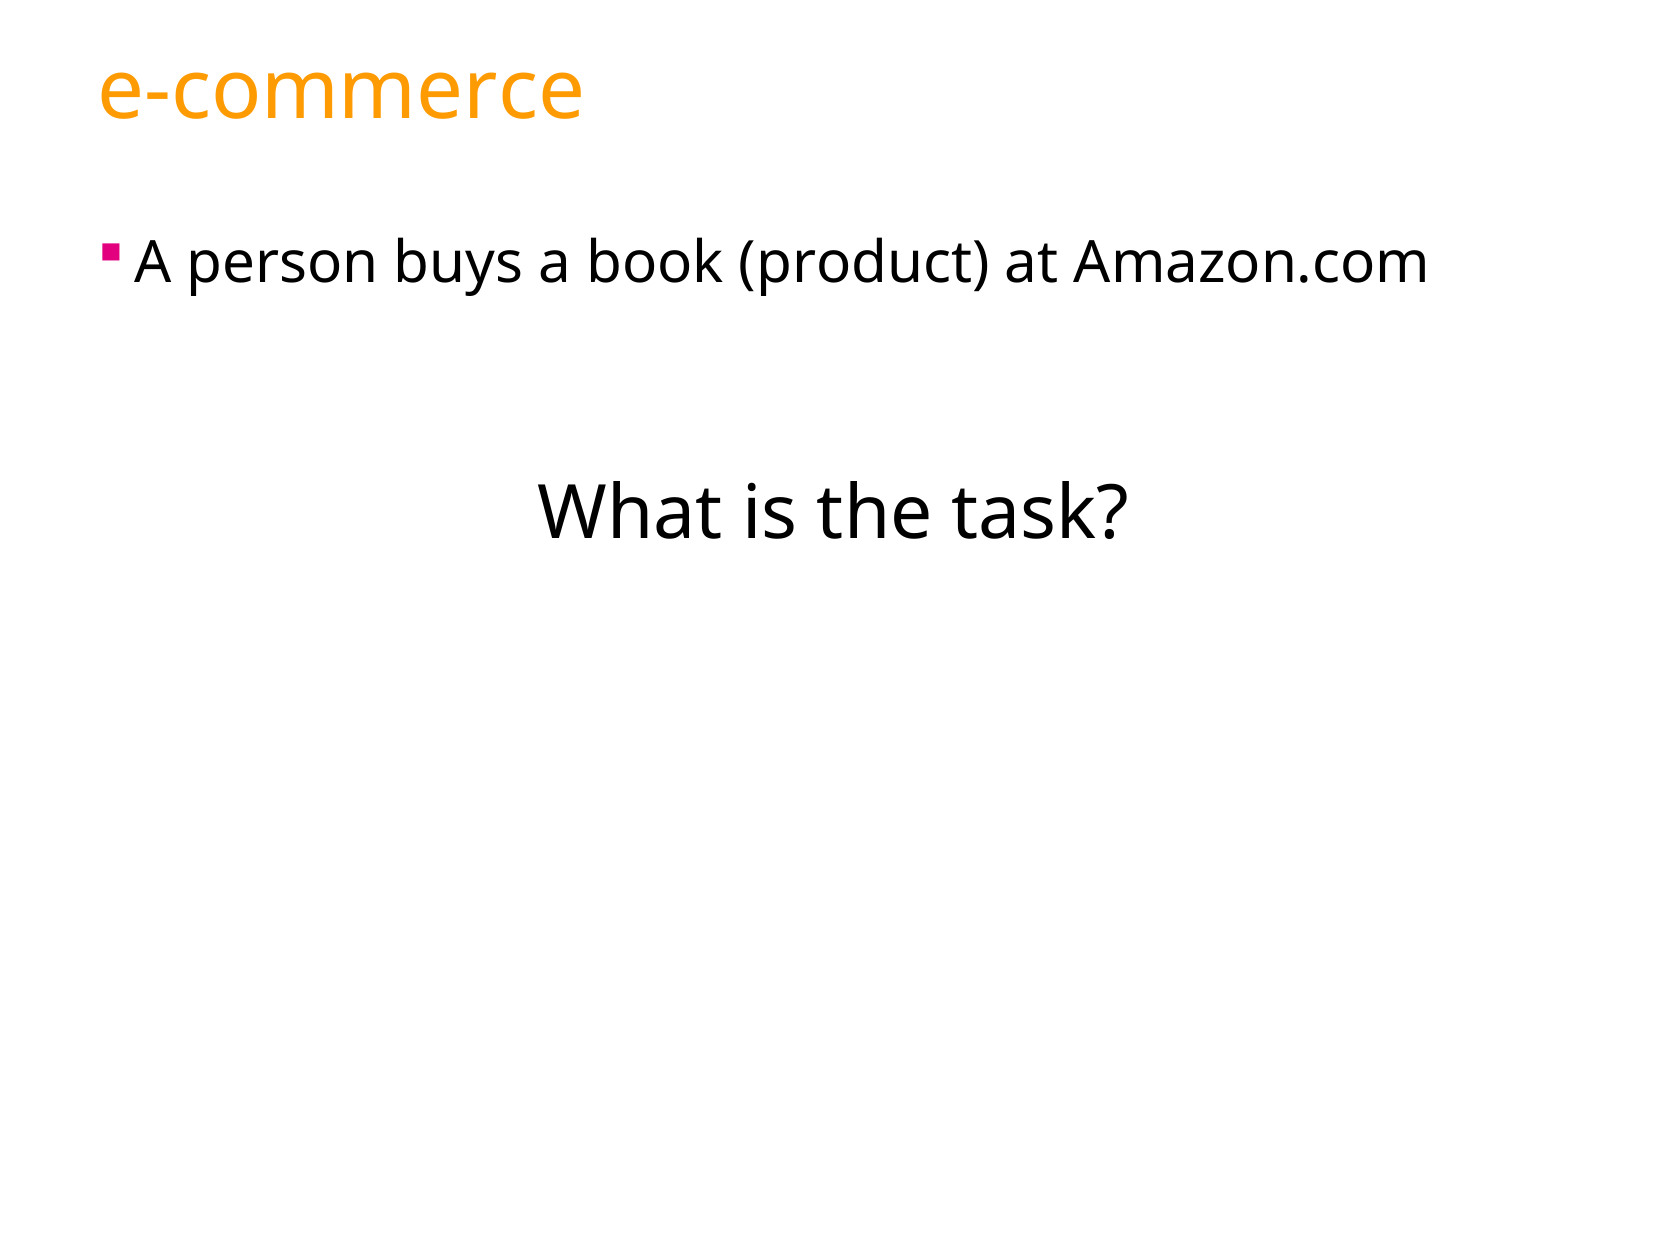

# e-commerce
A person buys a book (product) at Amazon.com
What is the task?